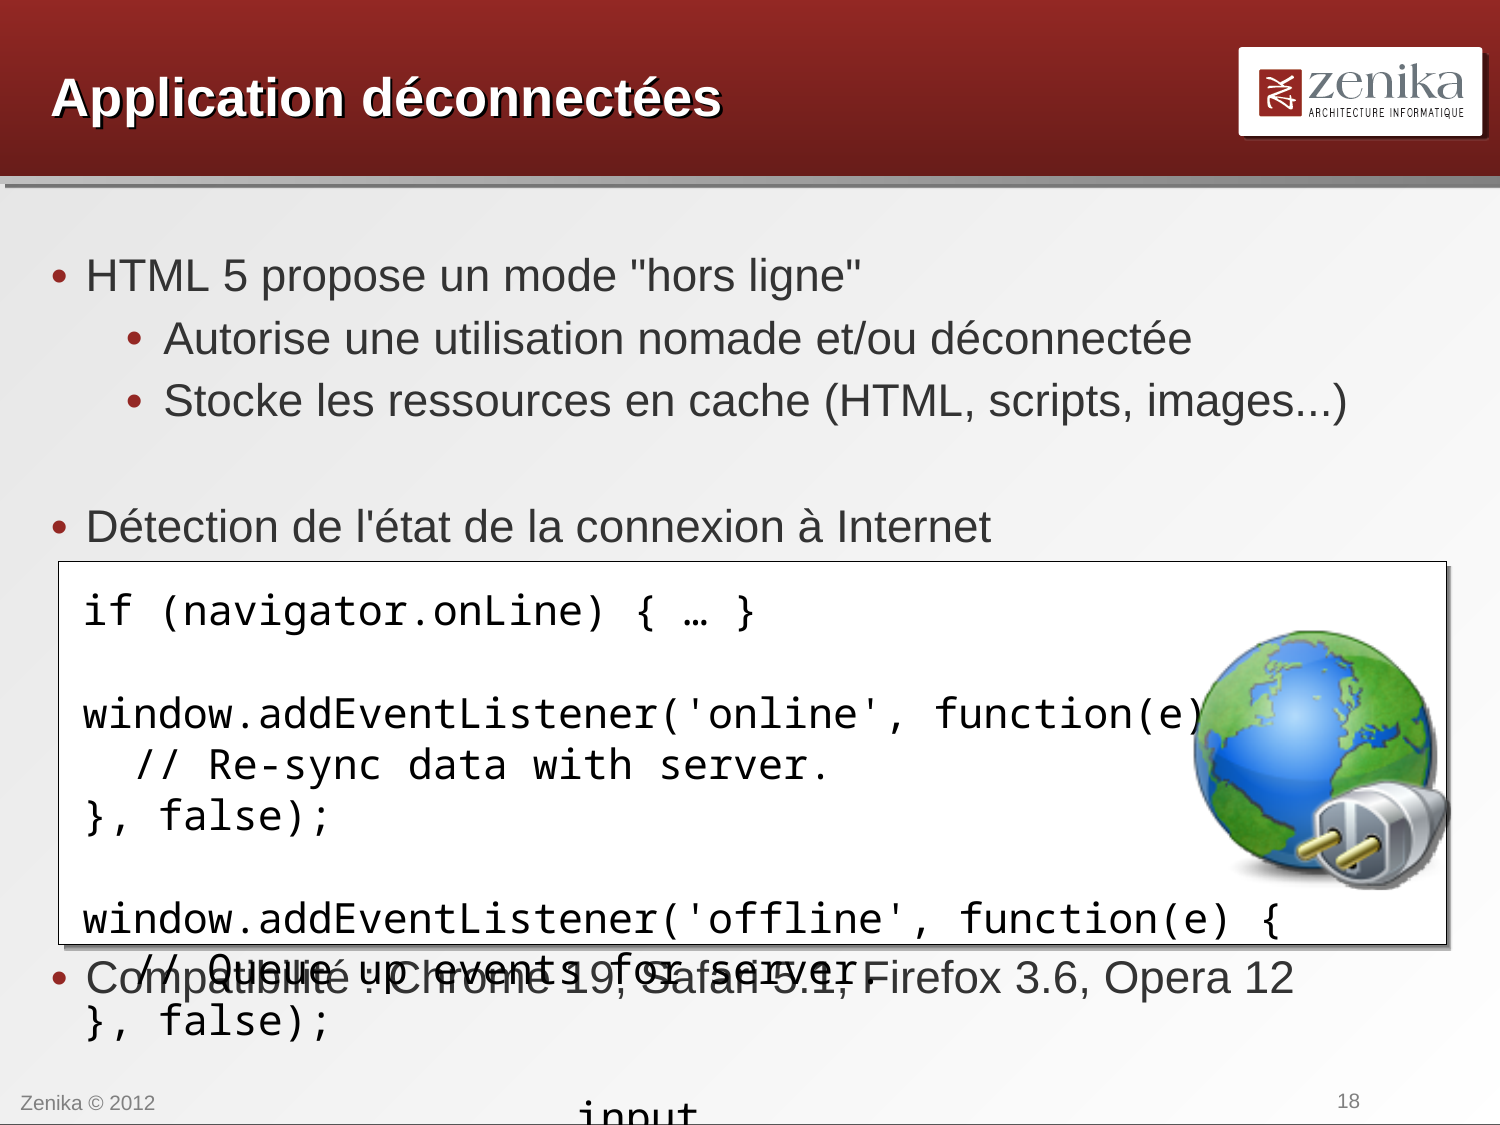

# Application déconnectées
HTML 5 propose un mode "hors ligne"
Autorise une utilisation nomade et/ou déconnectée
Stocke les ressources en cache (HTML, scripts, images...)
Détection de l'état de la connexion à Internet
Compatibilité : Chrome 19, Safari 5.1, Firefox 3.6, Opera 12
if (navigator.onLine) { … }
window.addEventListener('online', function(e) {
 // Re-sync data with server.
}, false);
window.addEventListener('offline', function(e) {
 // Queue up events for server.
}, false);